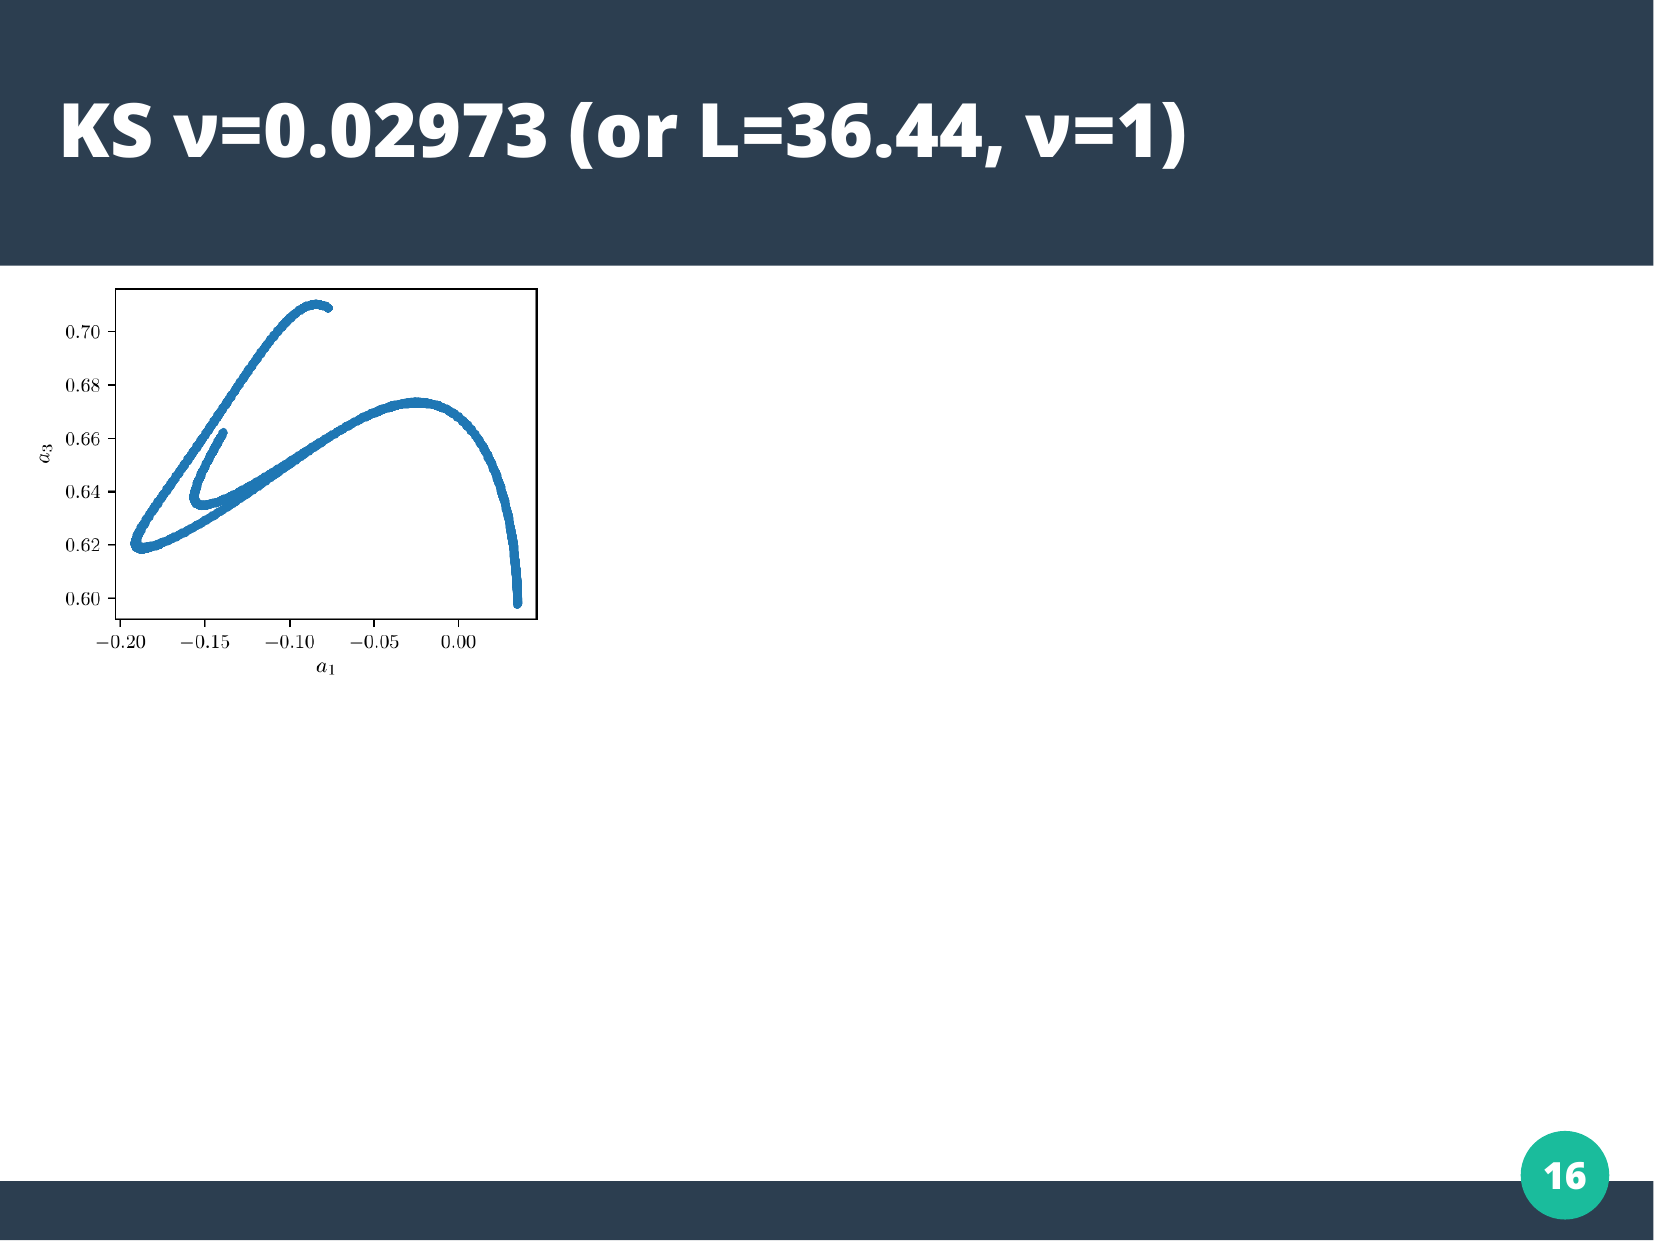

# KS ν=0.02973 (or L=36.44, ν=1)
16